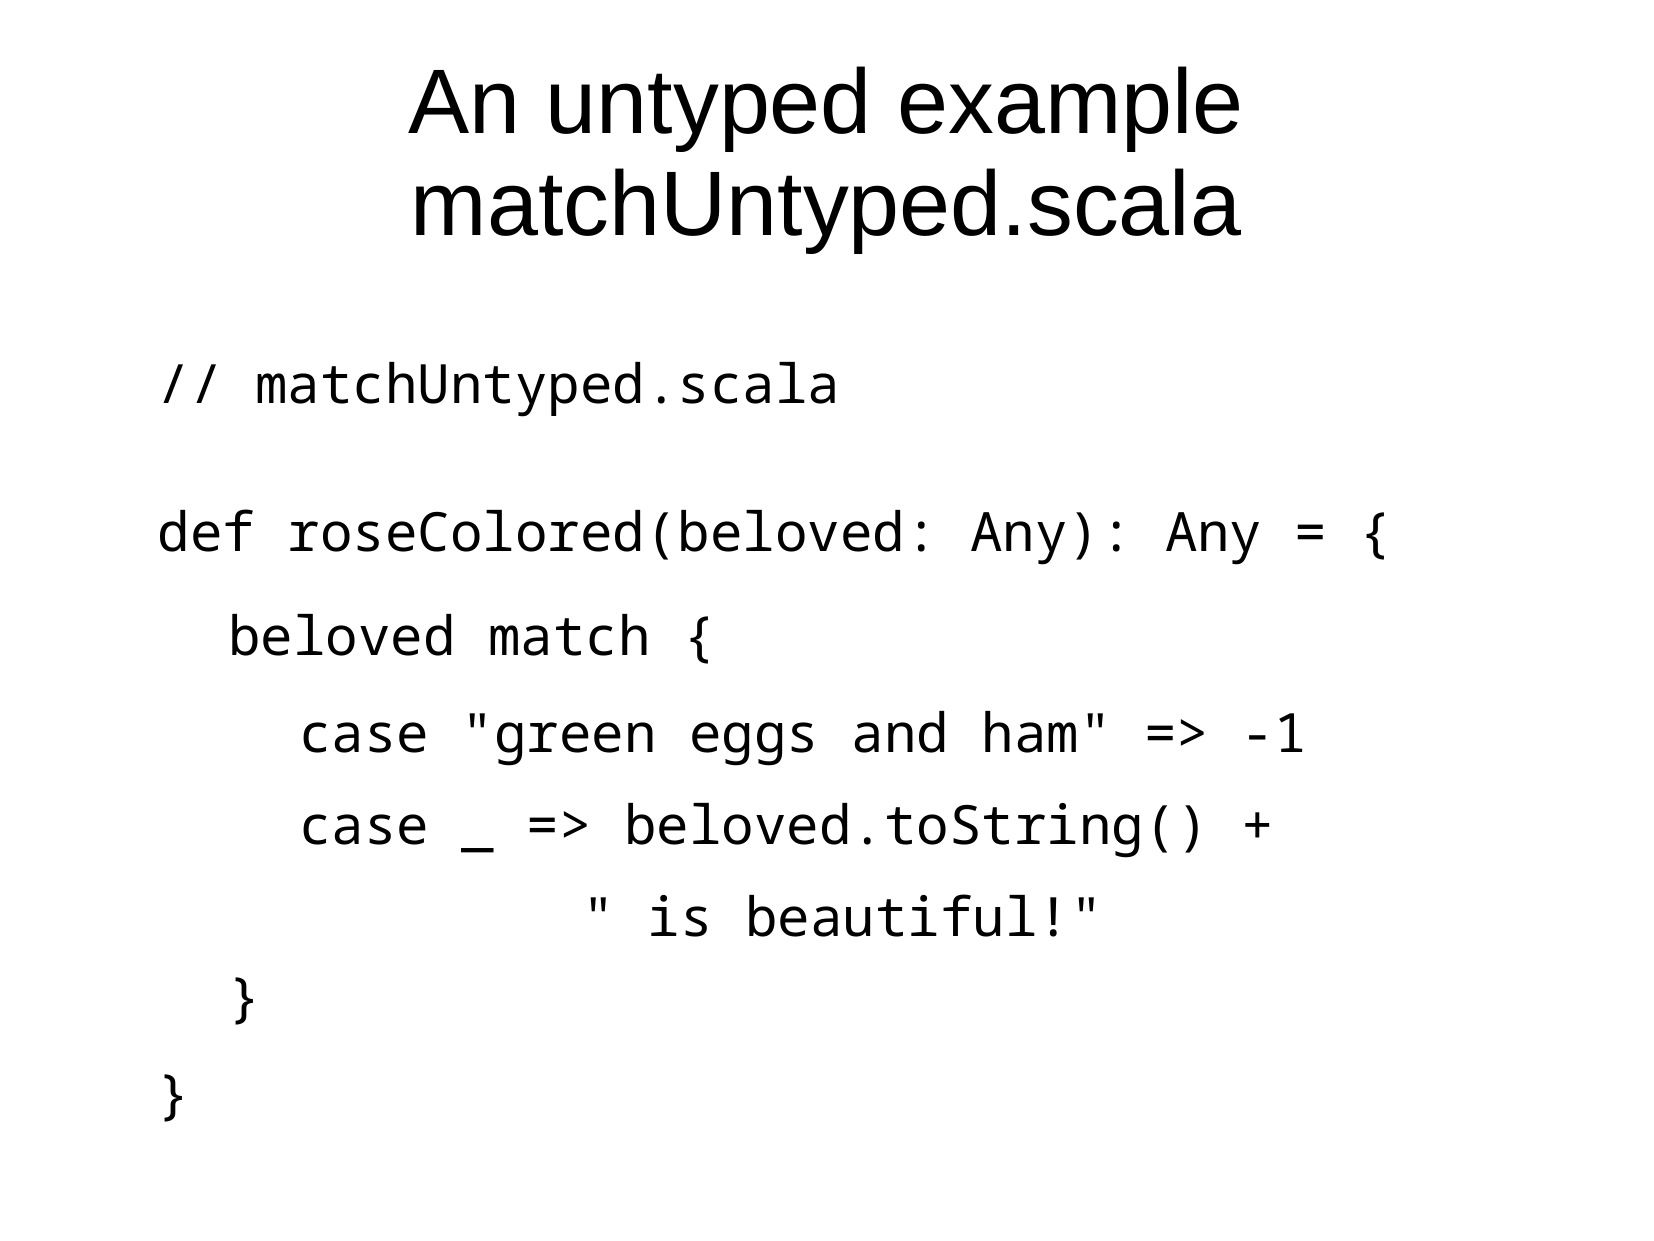

# An untyped example matchUntyped.scala
// matchUntyped.scala
def roseColored(beloved: Any): Any = {
beloved match {
case "green eggs and ham" => -1
case _ => beloved.toString() +
" is beautiful!"
}
}